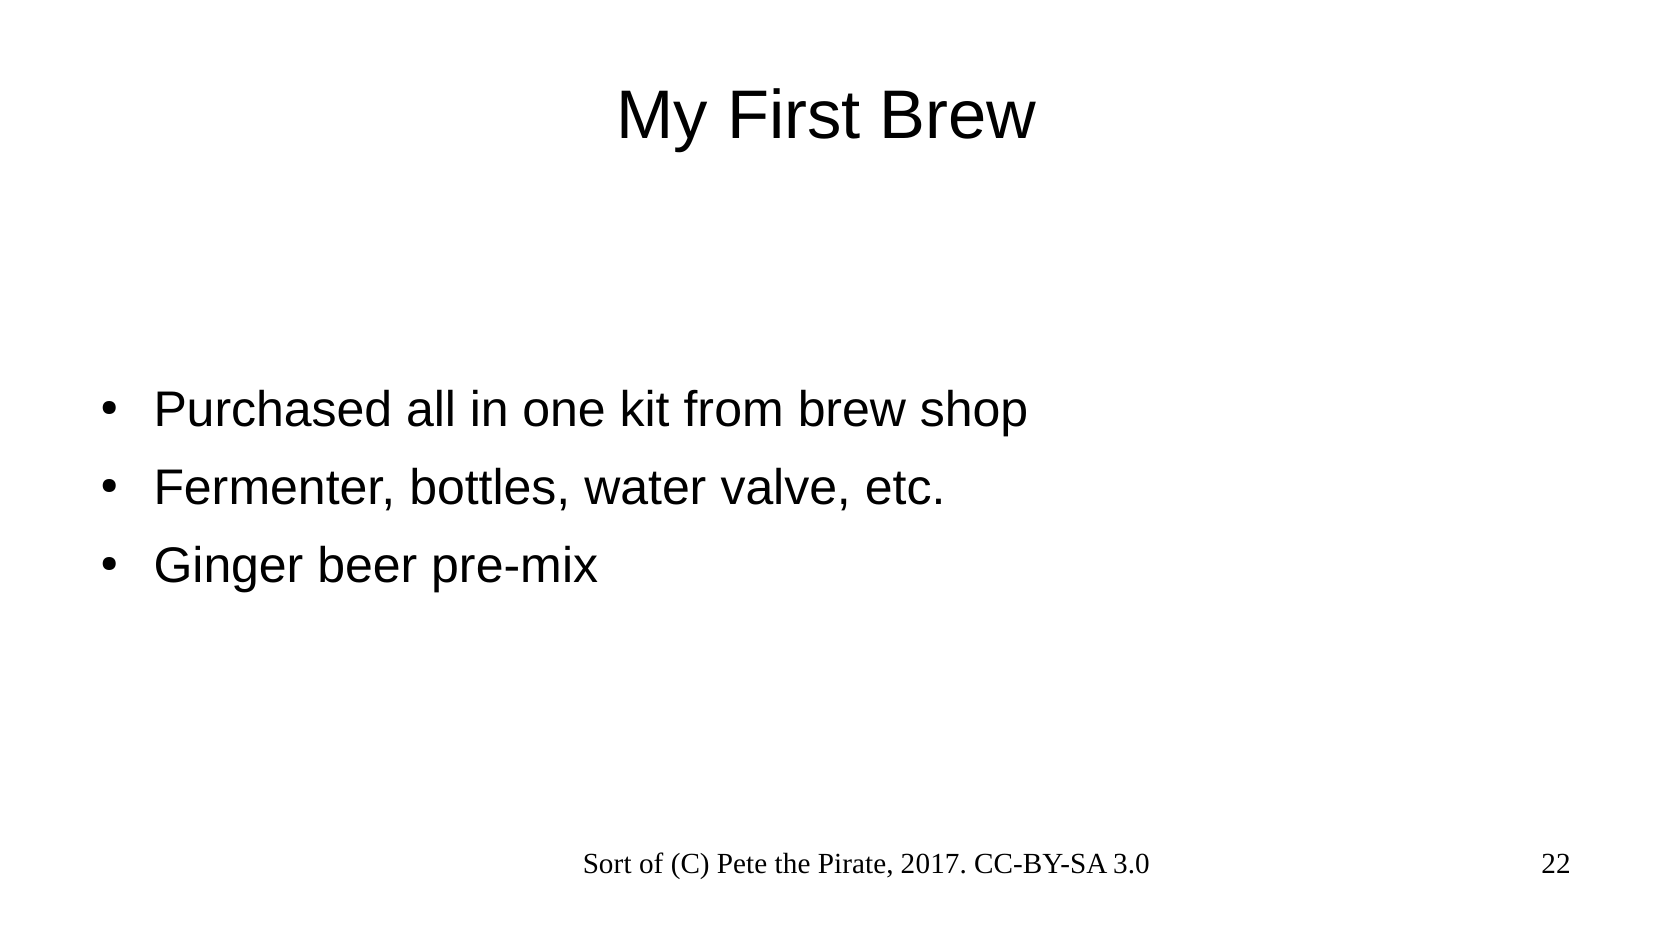

# My First Brew
Purchased all in one kit from brew shop
Fermenter, bottles, water valve, etc.
Ginger beer pre-mix
Sort of (C) Pete the Pirate, 2017. CC-BY-SA 3.0
22